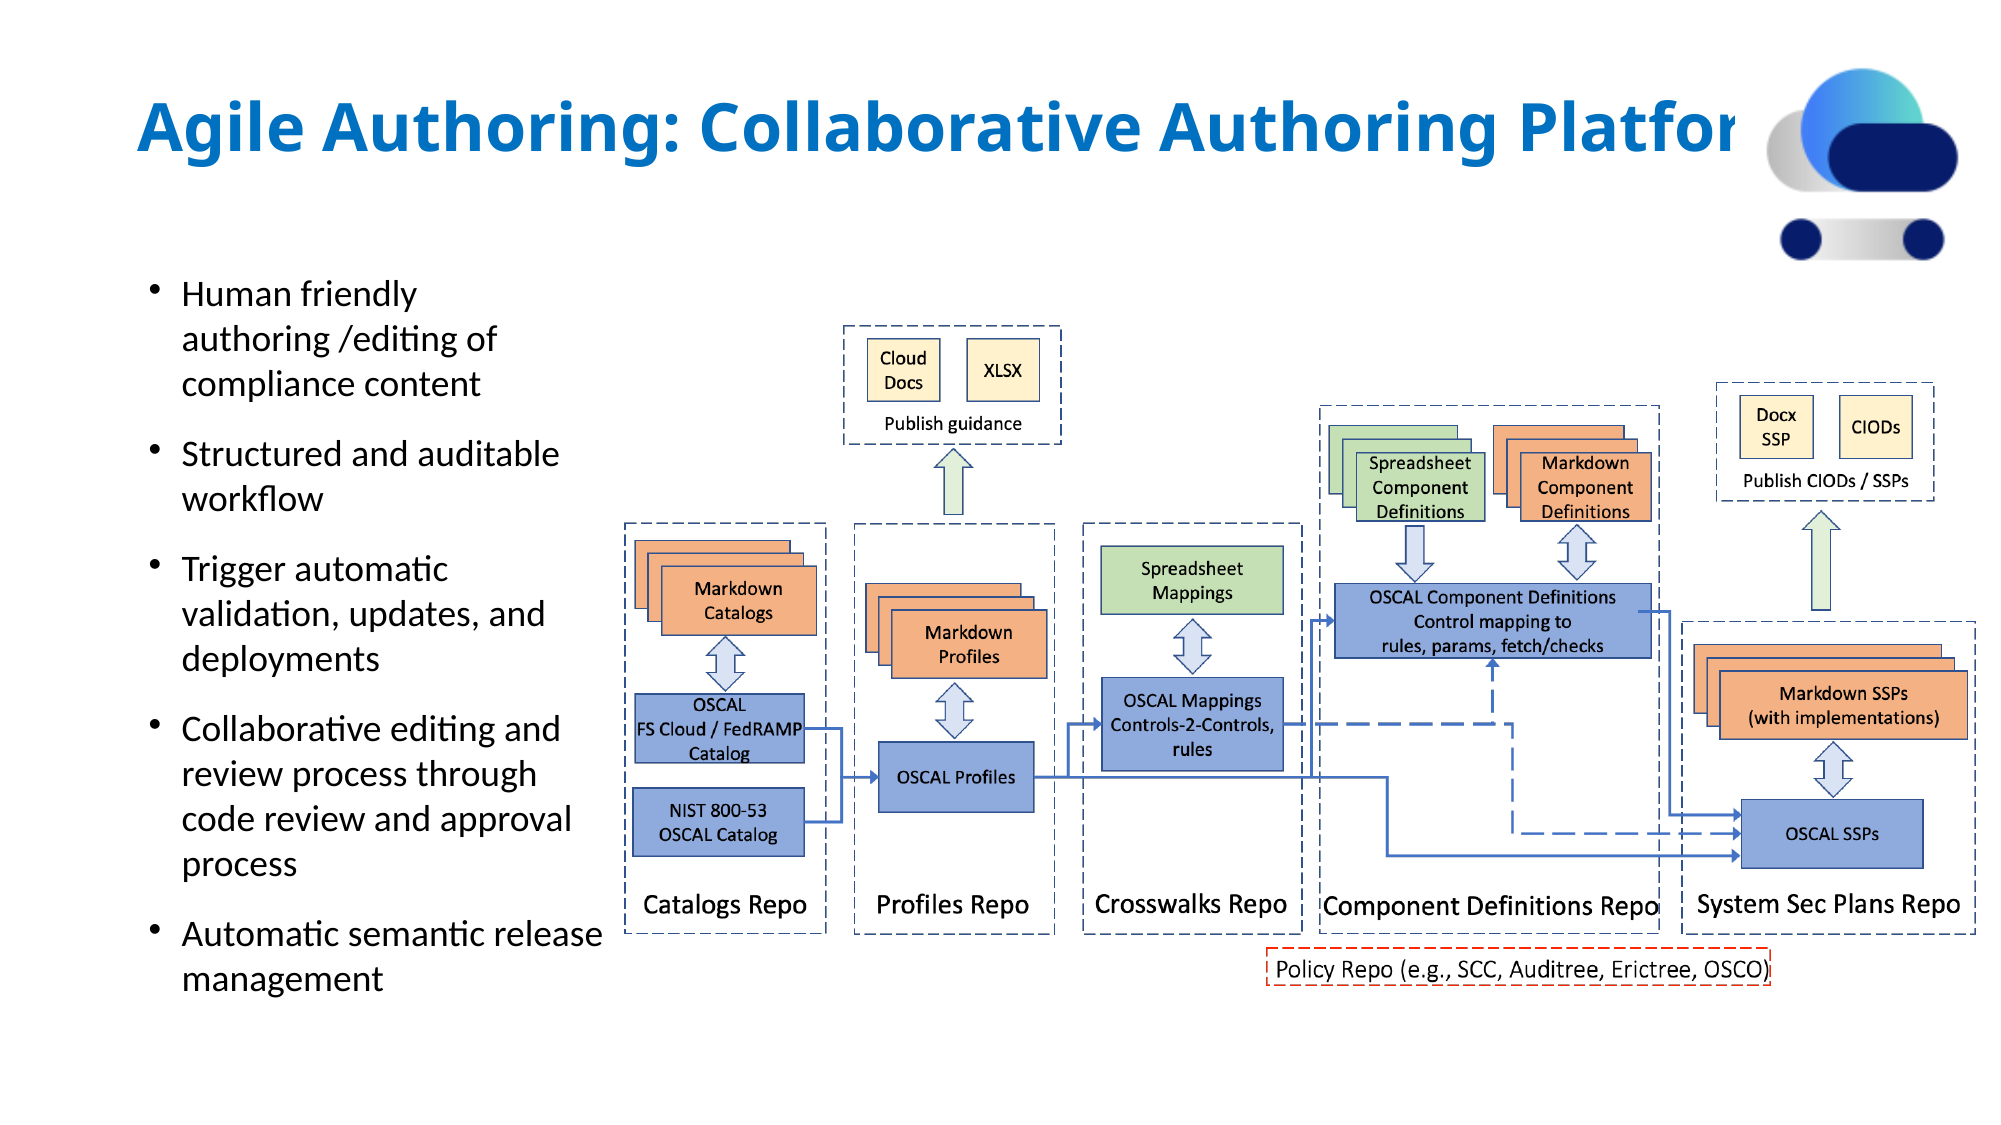

# Agile Authoring: Collaborative Authoring Platform
Human friendly authoring /editing of compliance content
Structured and auditable workflow
Trigger automatic validation, updates, and deployments
Collaborative editing and review process through code review and approval process
Automatic semantic release management